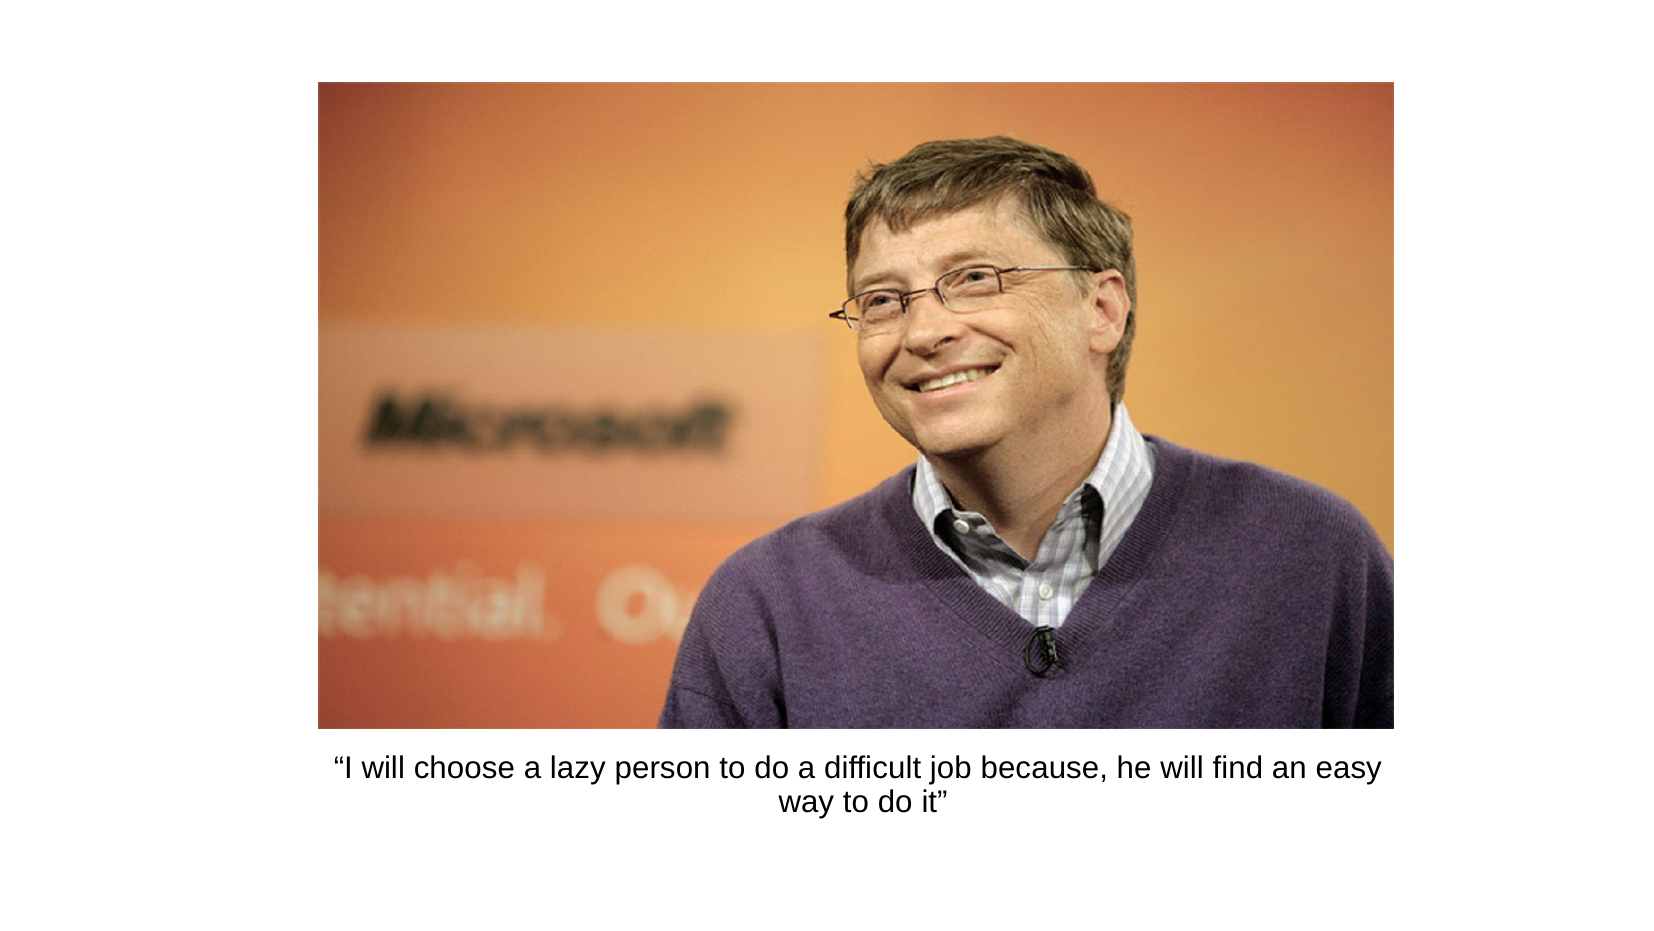

“I will choose a lazy person to do a difficult job because, he will find an easy
way to do it”
2